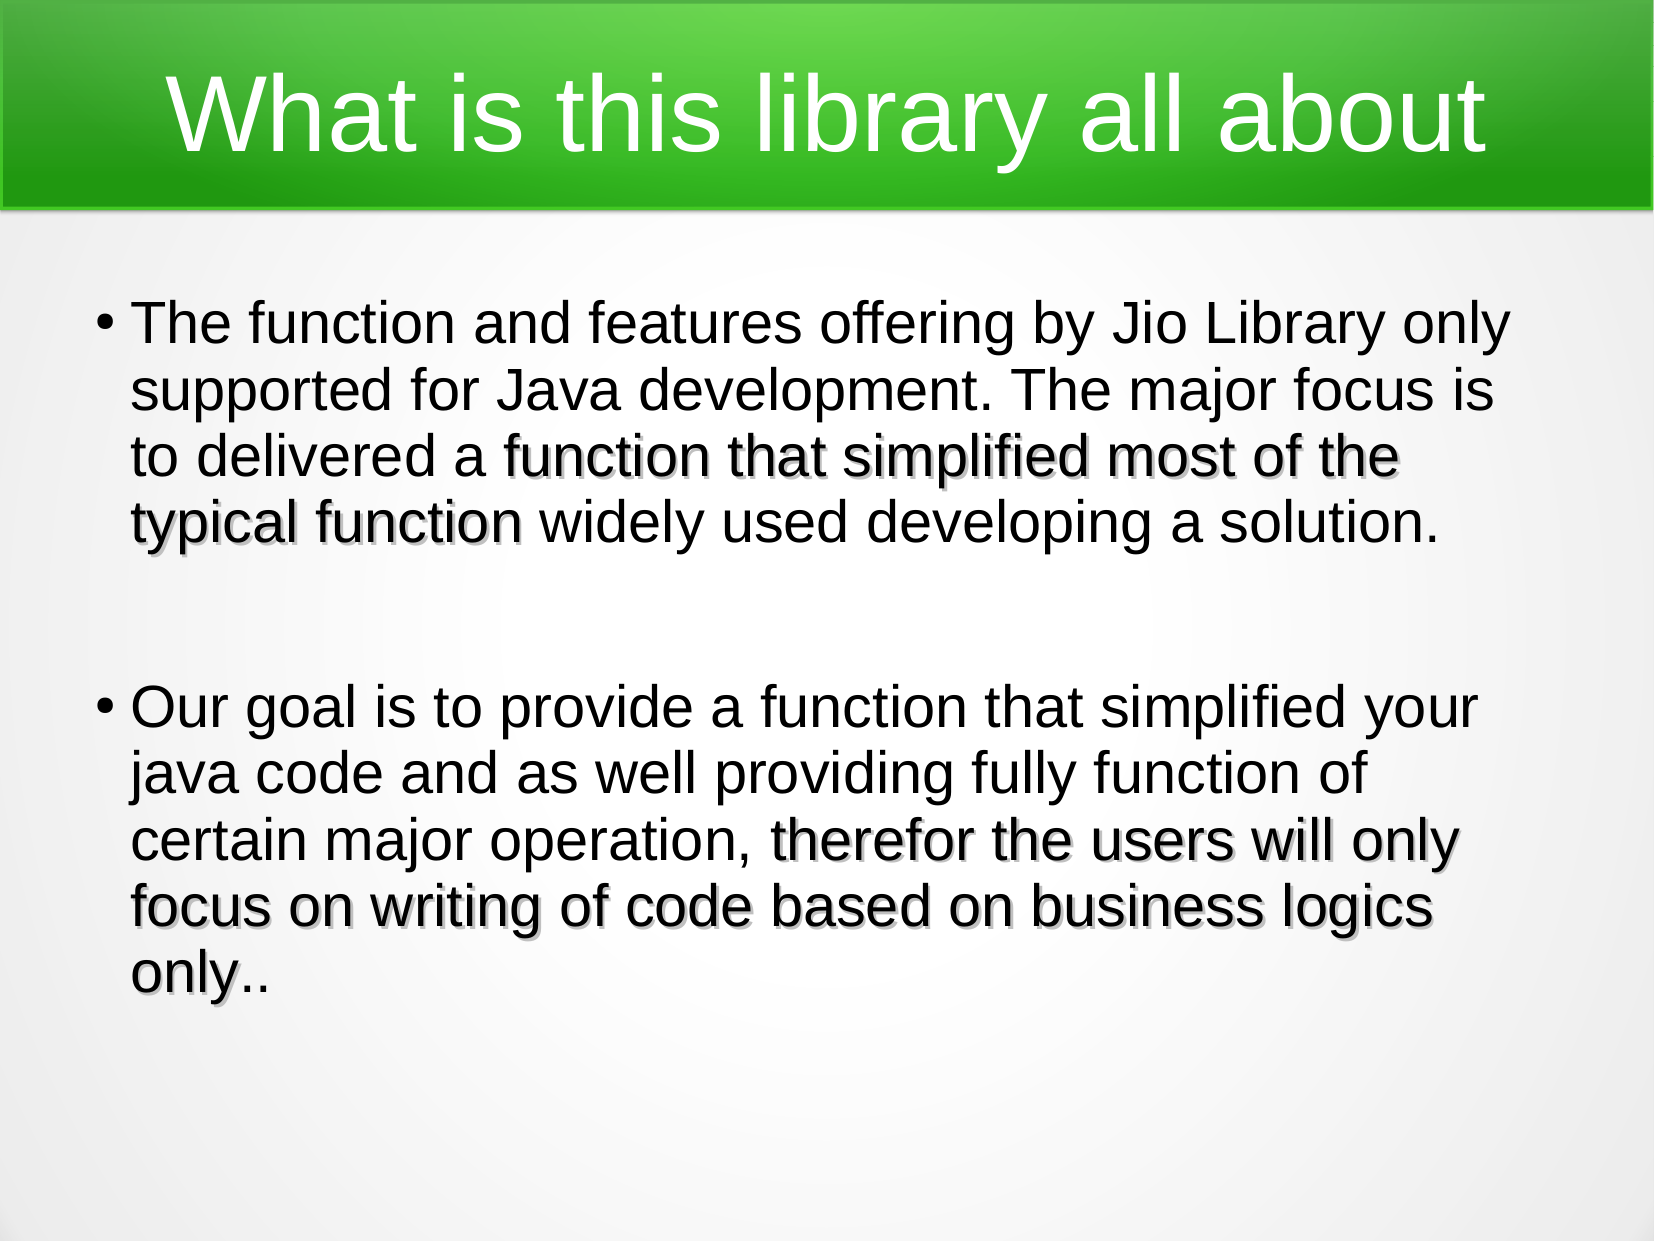

# What is this library all about
The function and features offering by Jio Library only supported for Java development. The major focus is to delivered a function that simplified most of the typical function widely used developing a solution.
Our goal is to provide a function that simplified your java code and as well providing fully function of certain major operation, therefor the users will only focus on writing of code based on business logics only..